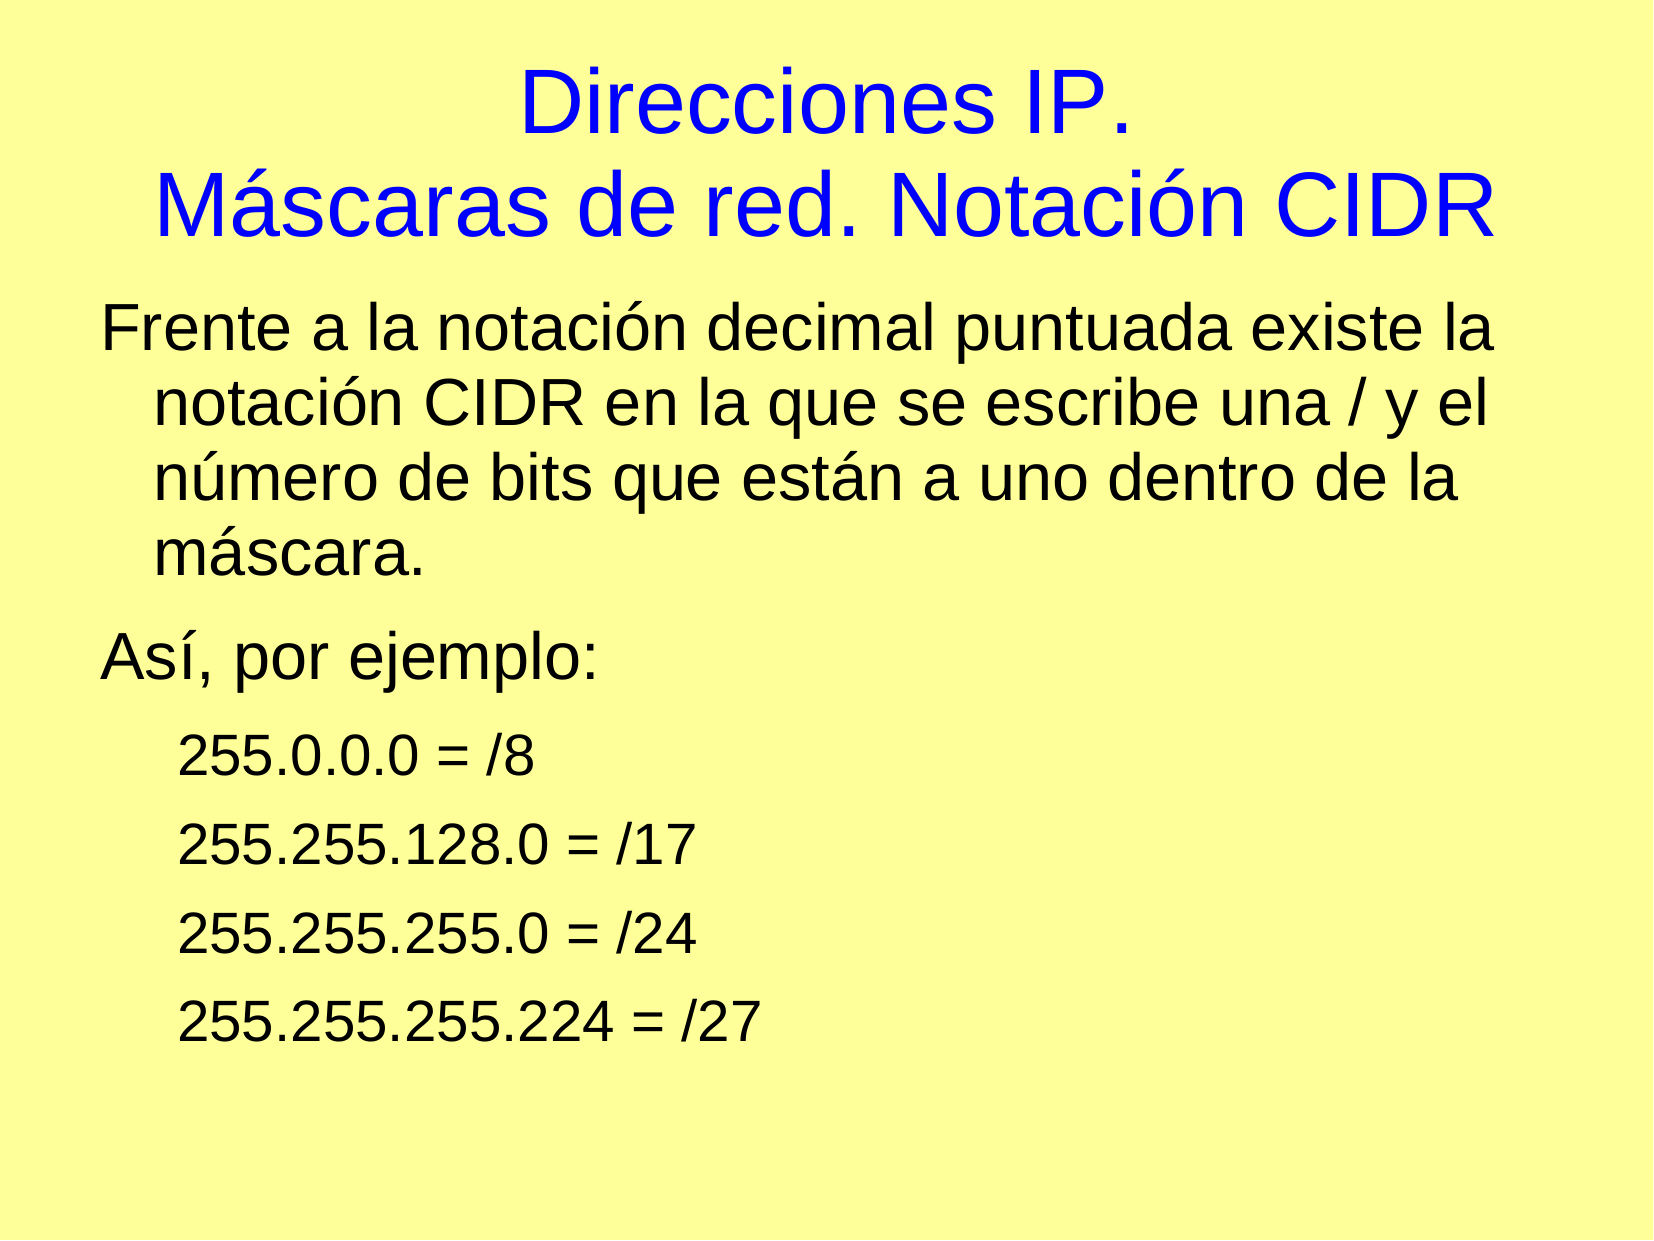

# Direcciones IP. Máscaras de red. Notación CIDR
Frente a la notación decimal puntuada existe la notación CIDR en la que se escribe una / y el número de bits que están a uno dentro de la máscara.
Así, por ejemplo:
255.0.0.0 = /8
255.255.128.0 = /17
255.255.255.0 = /24
255.255.255.224 = /27